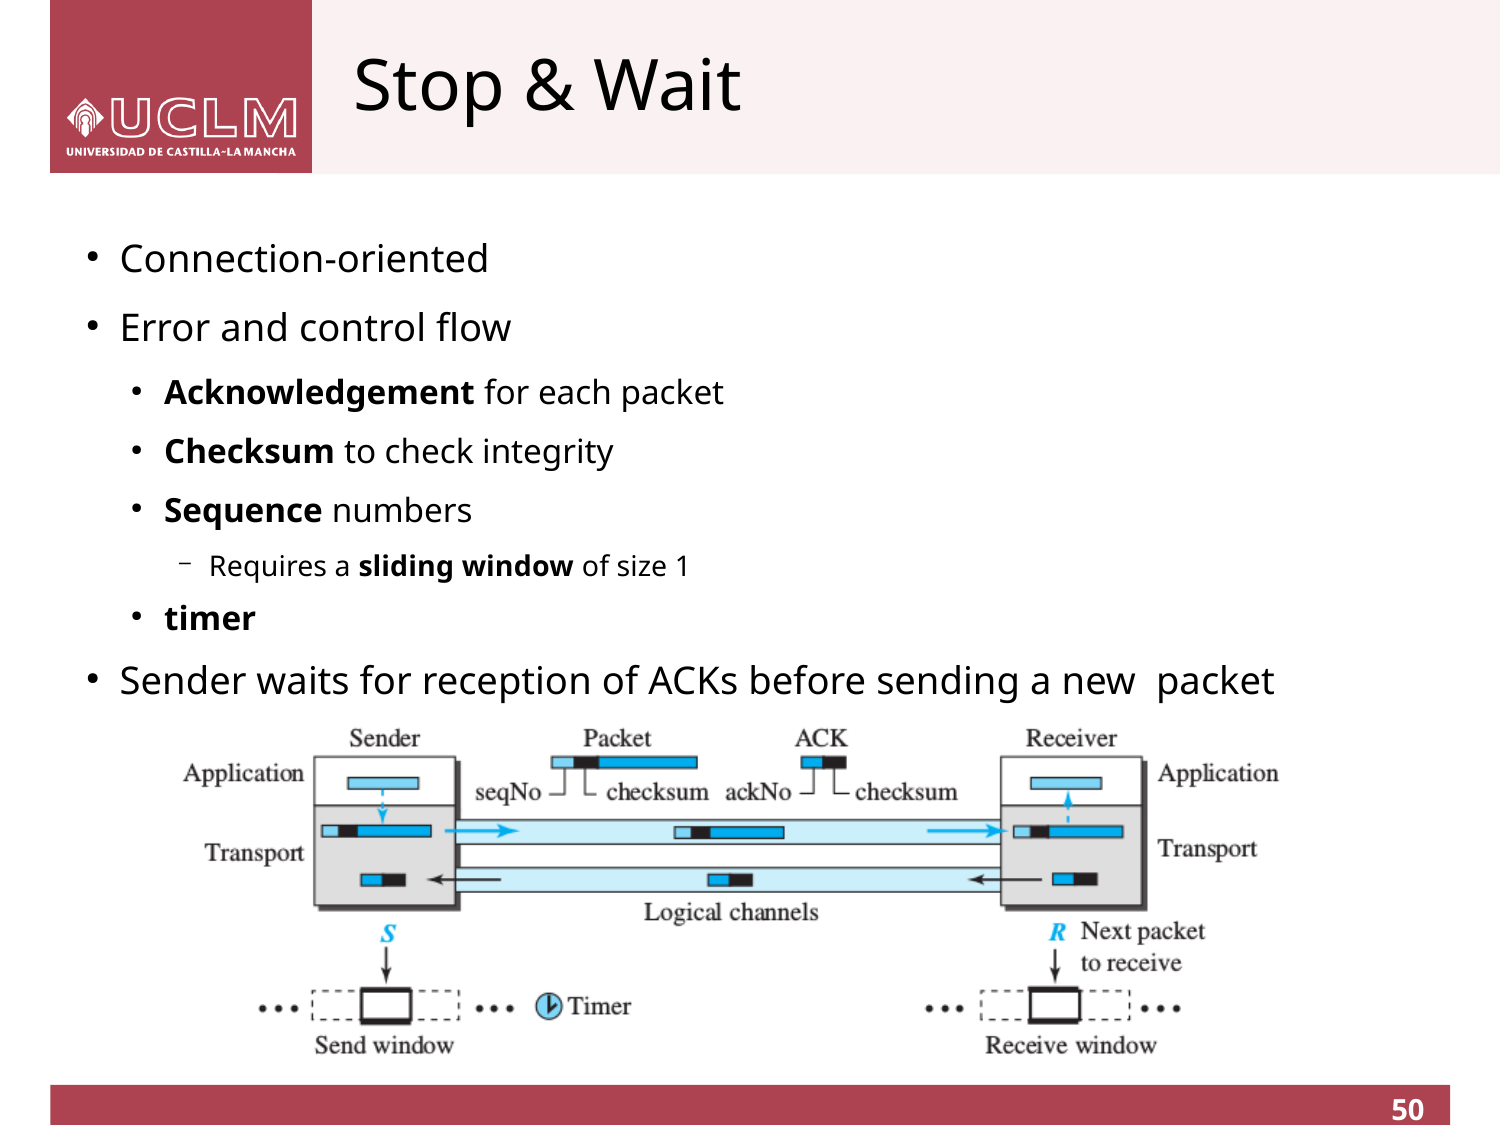

# Stop & Wait
Connection-oriented
Error and control flow
Acknowledgement for each packet
Checksum to check integrity
Sequence numbers
Requires a sliding window of size 1
timer
Sender waits for reception of ACKs before sending a new packet
50